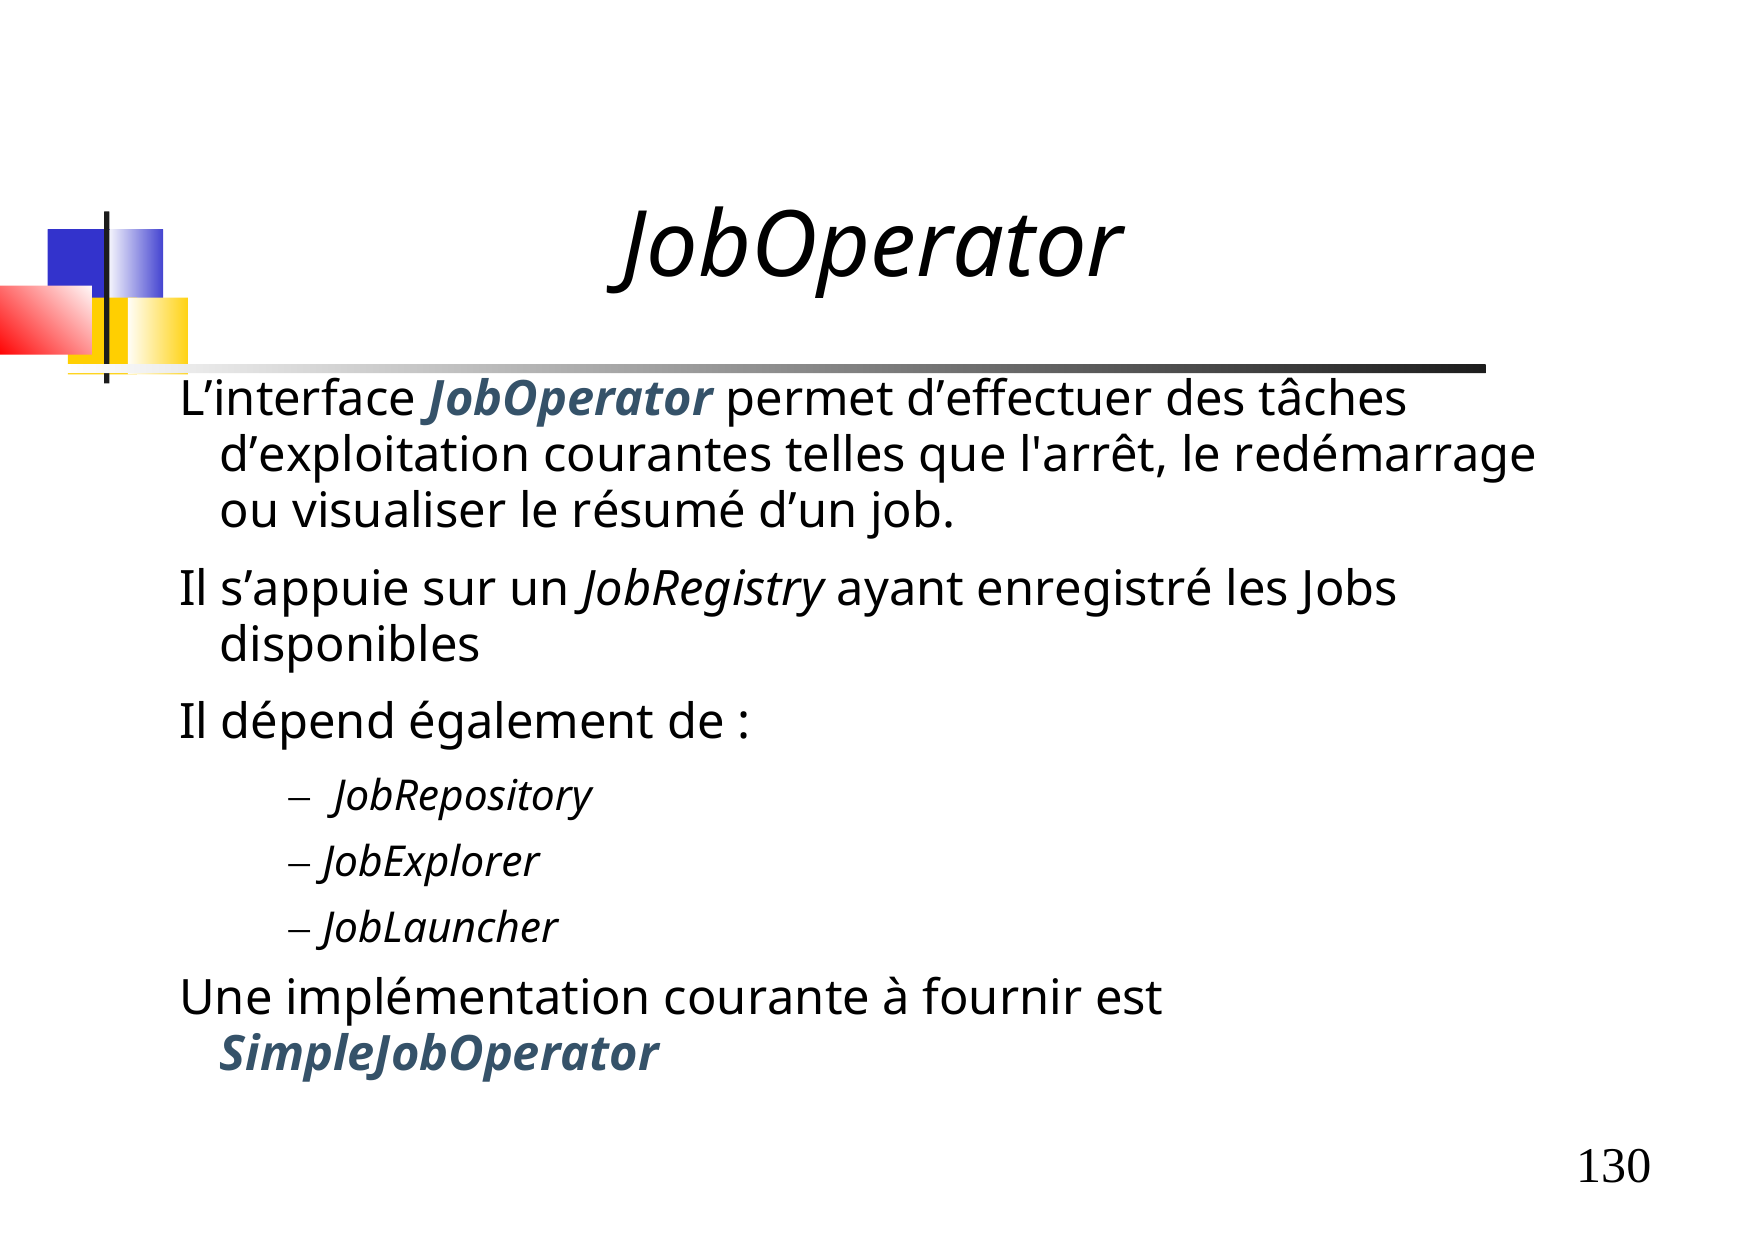

# JobOperator
L’interface JobOperator permet d’effectuer des tâches d’exploitation courantes telles que l'arrêt, le redémarrage ou visualiser le résumé d’un job.
Il s’appuie sur un JobRegistry ayant enregistré les Jobs disponibles
Il dépend également de :
 JobRepository
JobExplorer
JobLauncher
Une implémentation courante à fournir est SimpleJobOperator